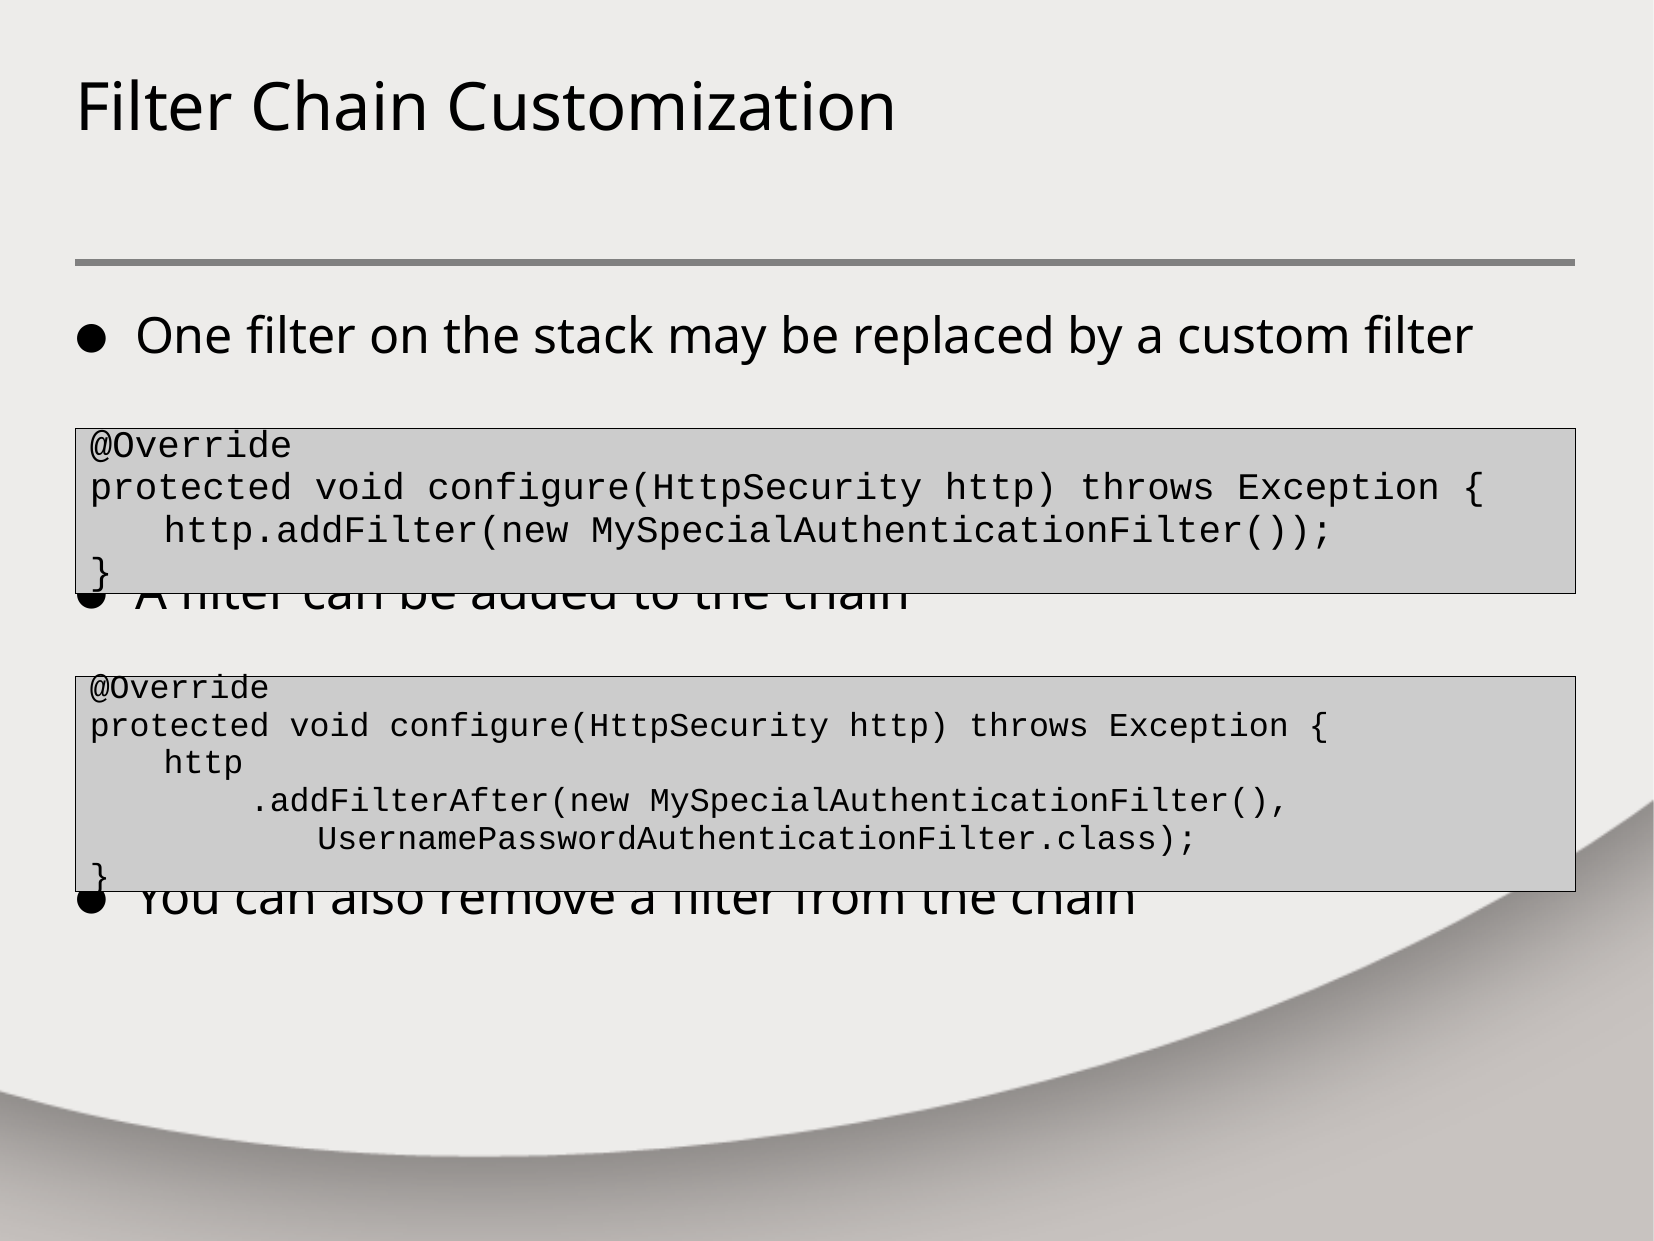

# Filter Chain Customization
One filter on the stack may be replaced by a custom filter
A filter can be added to the chain
You can also remove a filter from the chain
@Override
protected void configure(HttpSecurity http) throws Exception {
	http.addFilter(new MySpecialAuthenticationFilter());
}
@Override
protected void configure(HttpSecurity http) throws Exception {
	http
 .addFilterAfter(new MySpecialAuthenticationFilter(),
 		 UsernamePasswordAuthenticationFilter.class);
}